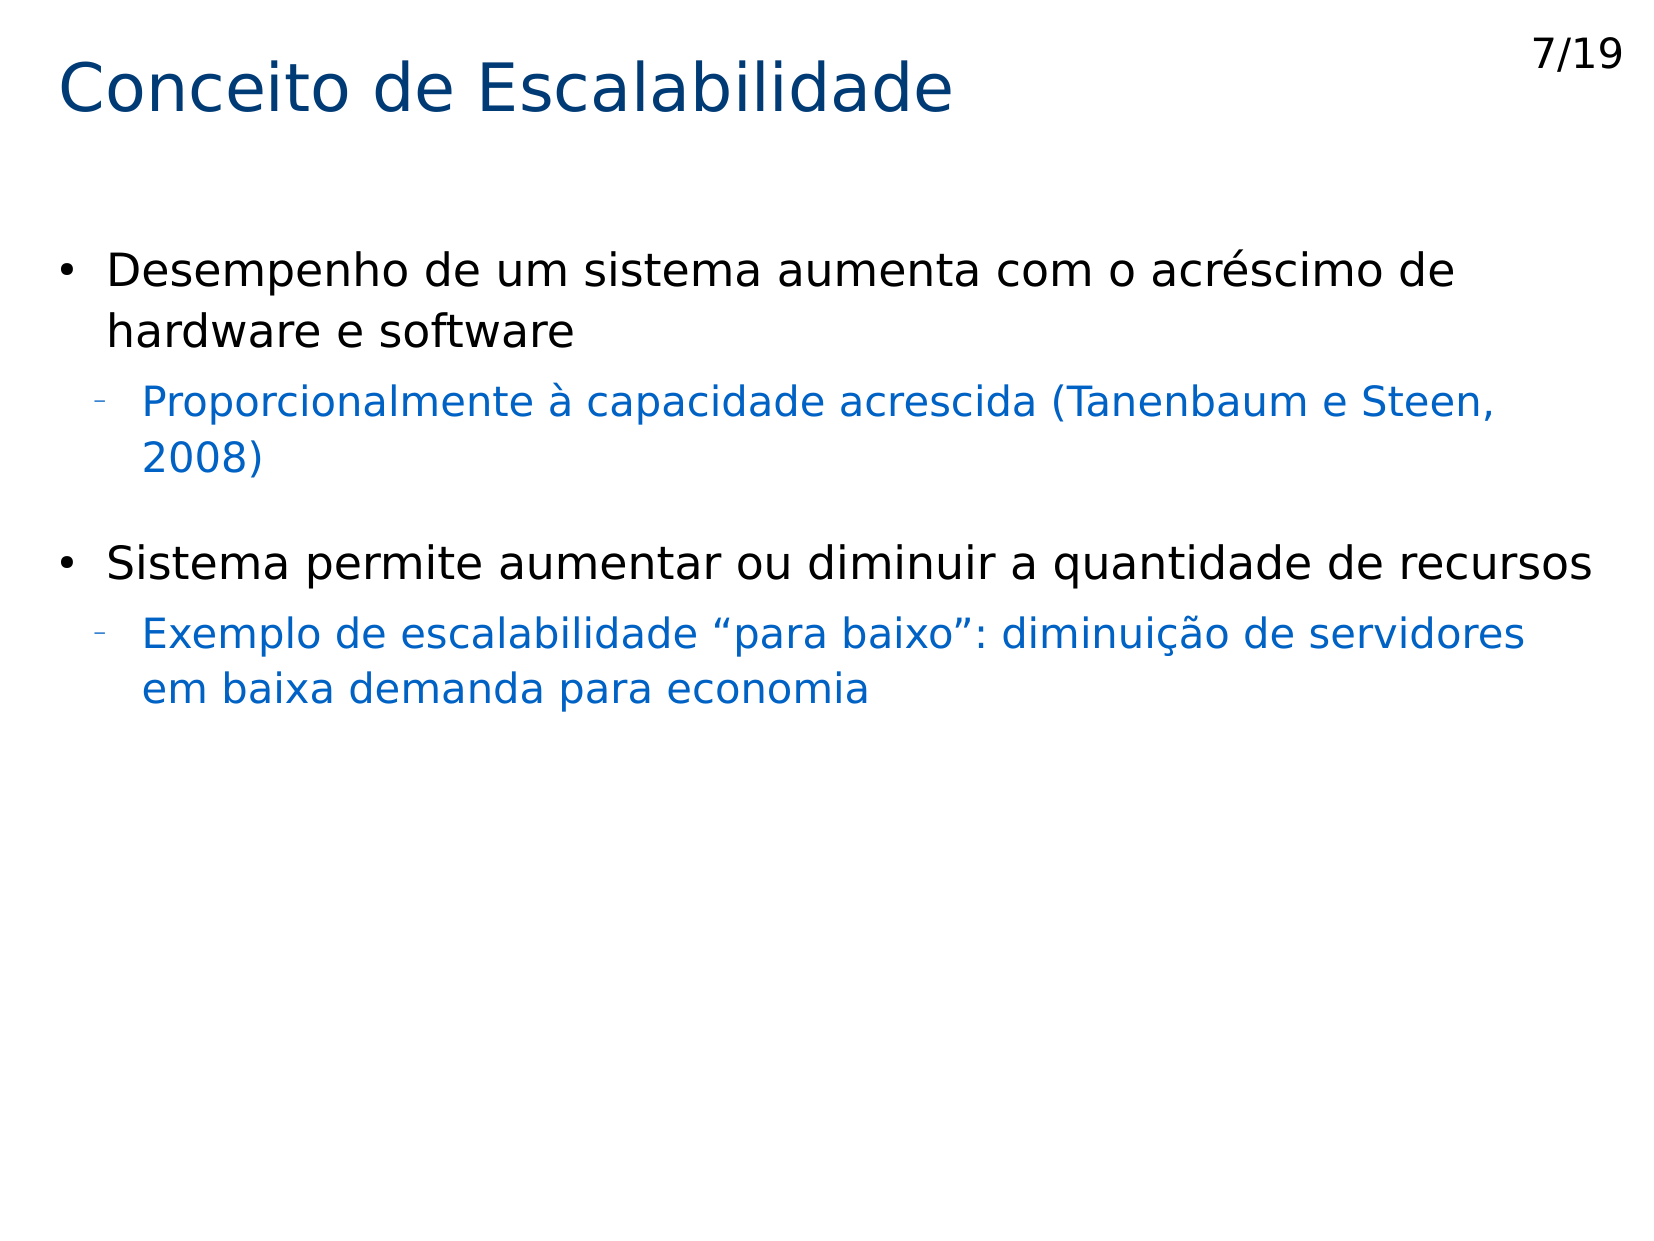

# Conceito de Escalabilidade
7
Desempenho de um sistema aumenta com o acréscimo de hardware e software
Proporcionalmente à capacidade acrescida (Tanenbaum e Steen, 2008)
Sistema permite aumentar ou diminuir a quantidade de recursos
Exemplo de escalabilidade “para baixo”: diminuição de servidores em baixa demanda para economia